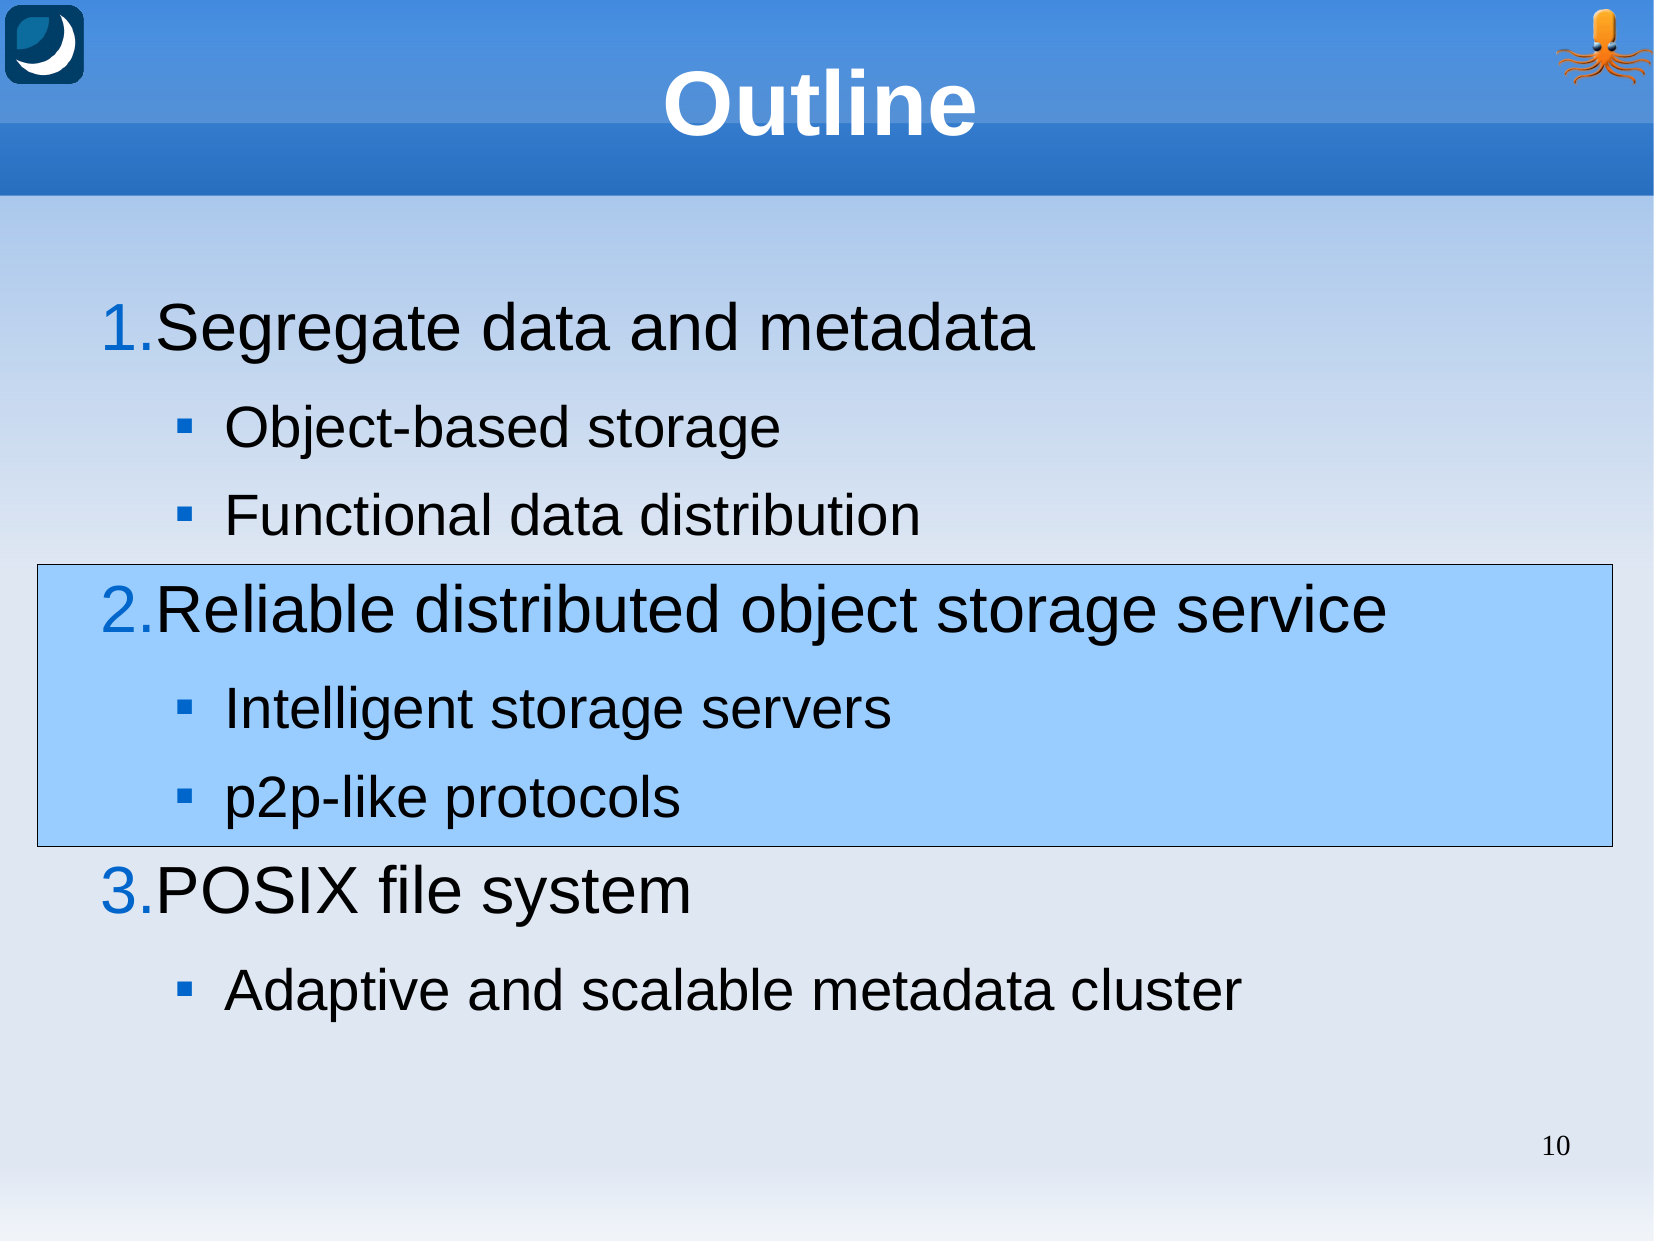

# Outline
Segregate data and metadata
Object-based storage
Functional data distribution
Reliable distributed object storage service
Intelligent storage servers
p2p-like protocols
POSIX file system
Adaptive and scalable metadata cluster
10